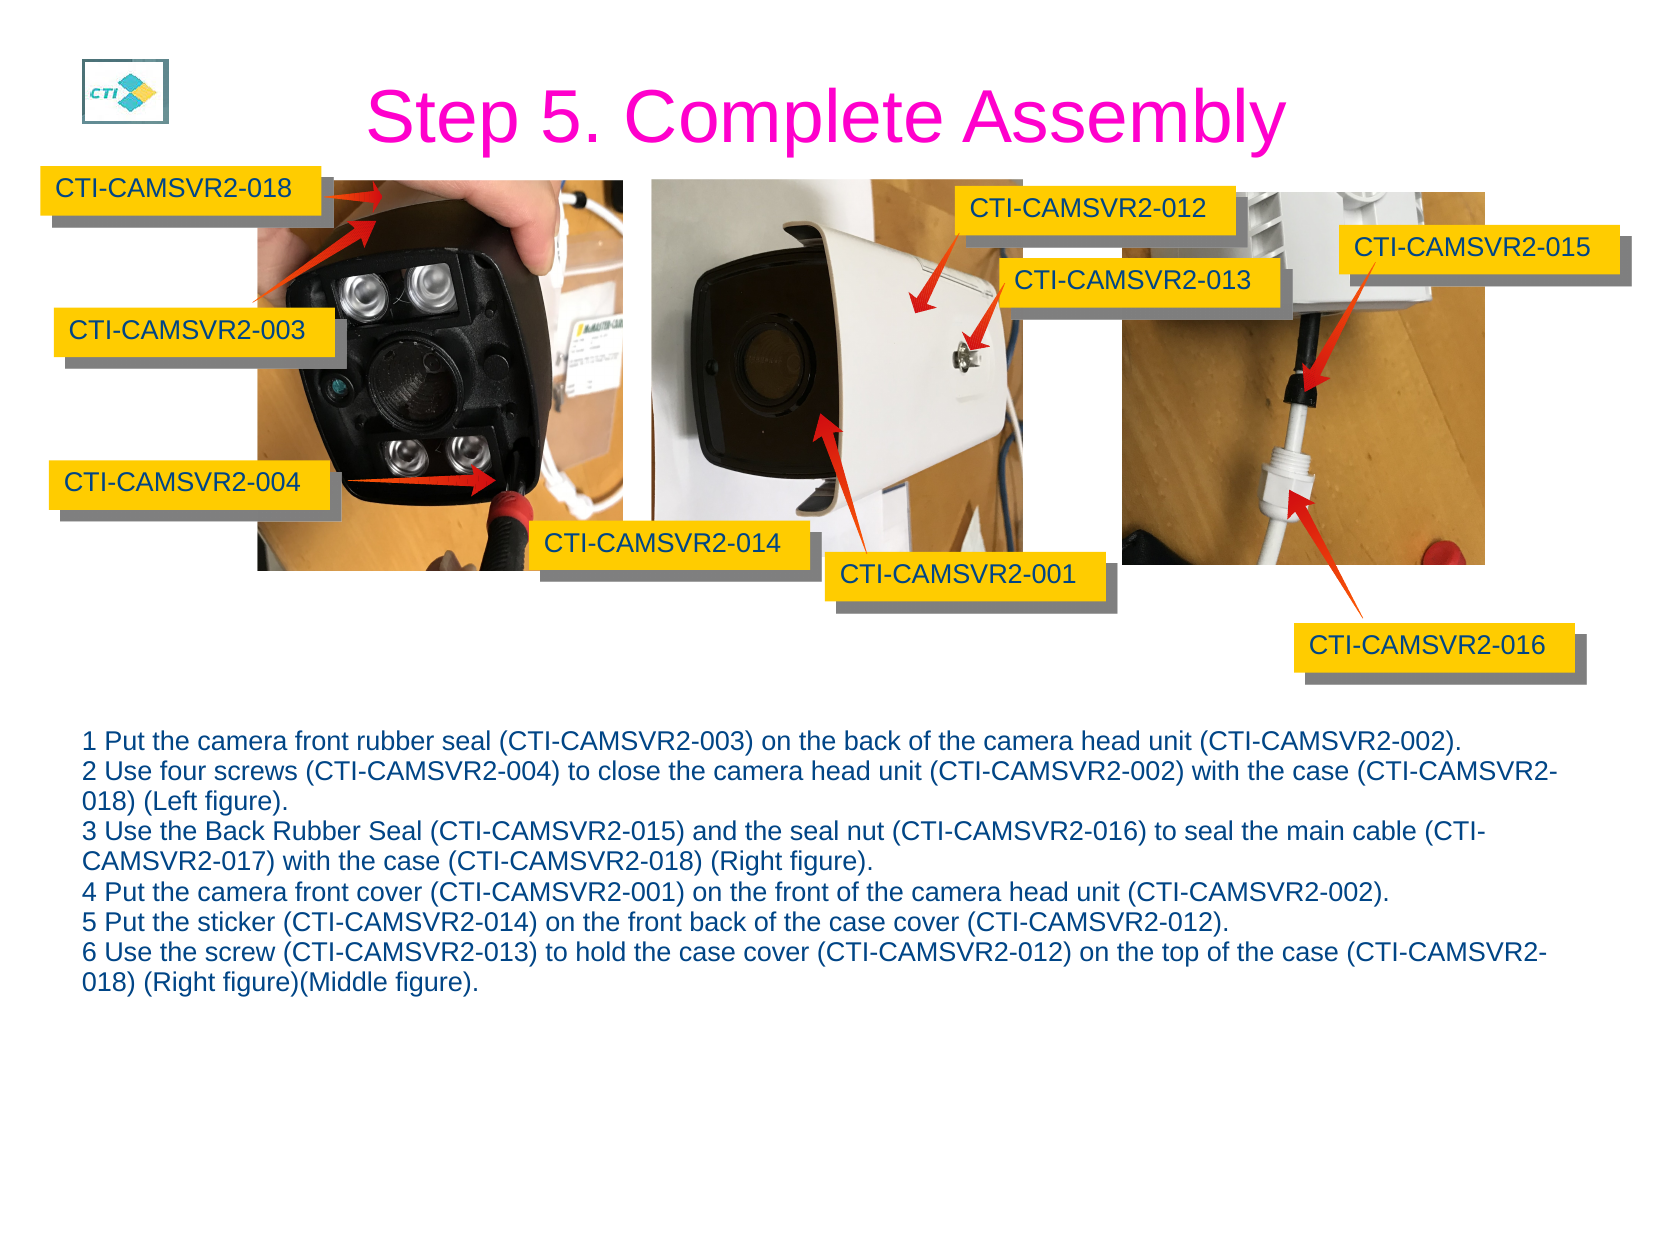

# Step 5. Complete Assembly
CTI-CAMSVR2-018
CTI-CAMSVR2-012
CTI-CAMSVR2-015
CTI-CAMSVR2-013
CTI-CAMSVR2-003
CTI-CAMSVR2-004
CTI-CAMSVR2-014
CTI-CAMSVR2-001
CTI-CAMSVR2-016
1 Put the camera front rubber seal (CTI-CAMSVR2-003) on the back of the camera head unit (CTI-CAMSVR2-002).
2 Use four screws (CTI-CAMSVR2-004) to close the camera head unit (CTI-CAMSVR2-002) with the case (CTI-CAMSVR2-018) (Left figure).
3 Use the Back Rubber Seal (CTI-CAMSVR2-015) and the seal nut (CTI-CAMSVR2-016) to seal the main cable (CTI-CAMSVR2-017) with the case (CTI-CAMSVR2-018) (Right figure).
4 Put the camera front cover (CTI-CAMSVR2-001) on the front of the camera head unit (CTI-CAMSVR2-002).
5 Put the sticker (CTI-CAMSVR2-014) on the front back of the case cover (CTI-CAMSVR2-012).
6 Use the screw (CTI-CAMSVR2-013) to hold the case cover (CTI-CAMSVR2-012) on the top of the case (CTI-CAMSVR2-018) (Right figure)(Middle figure).